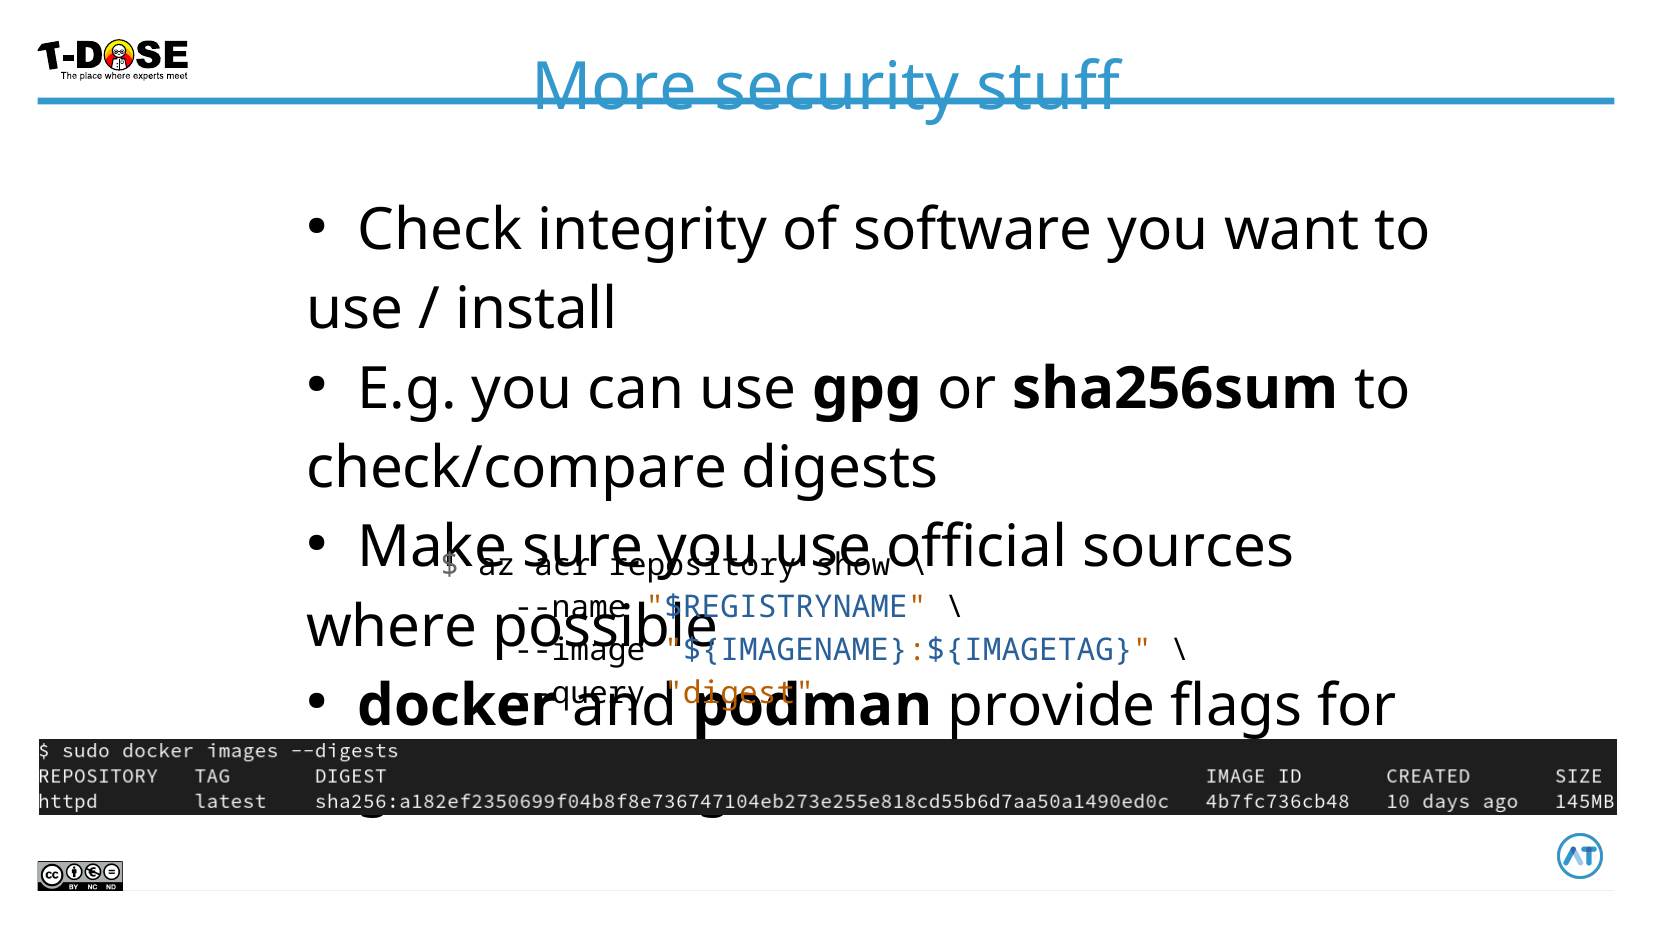

More security stuff
 Check integrity of software you want to use / install
 E.g. you can use gpg or sha256sum to check/compare digests
 Make sure you use official sources where possible
 docker and podman provide flags for digest checking
$ az acr repository show \
	--name "$REGISTRYNAME" \
	--image "${IMAGENAME}:${IMAGETAG}" \
	--query "digest"